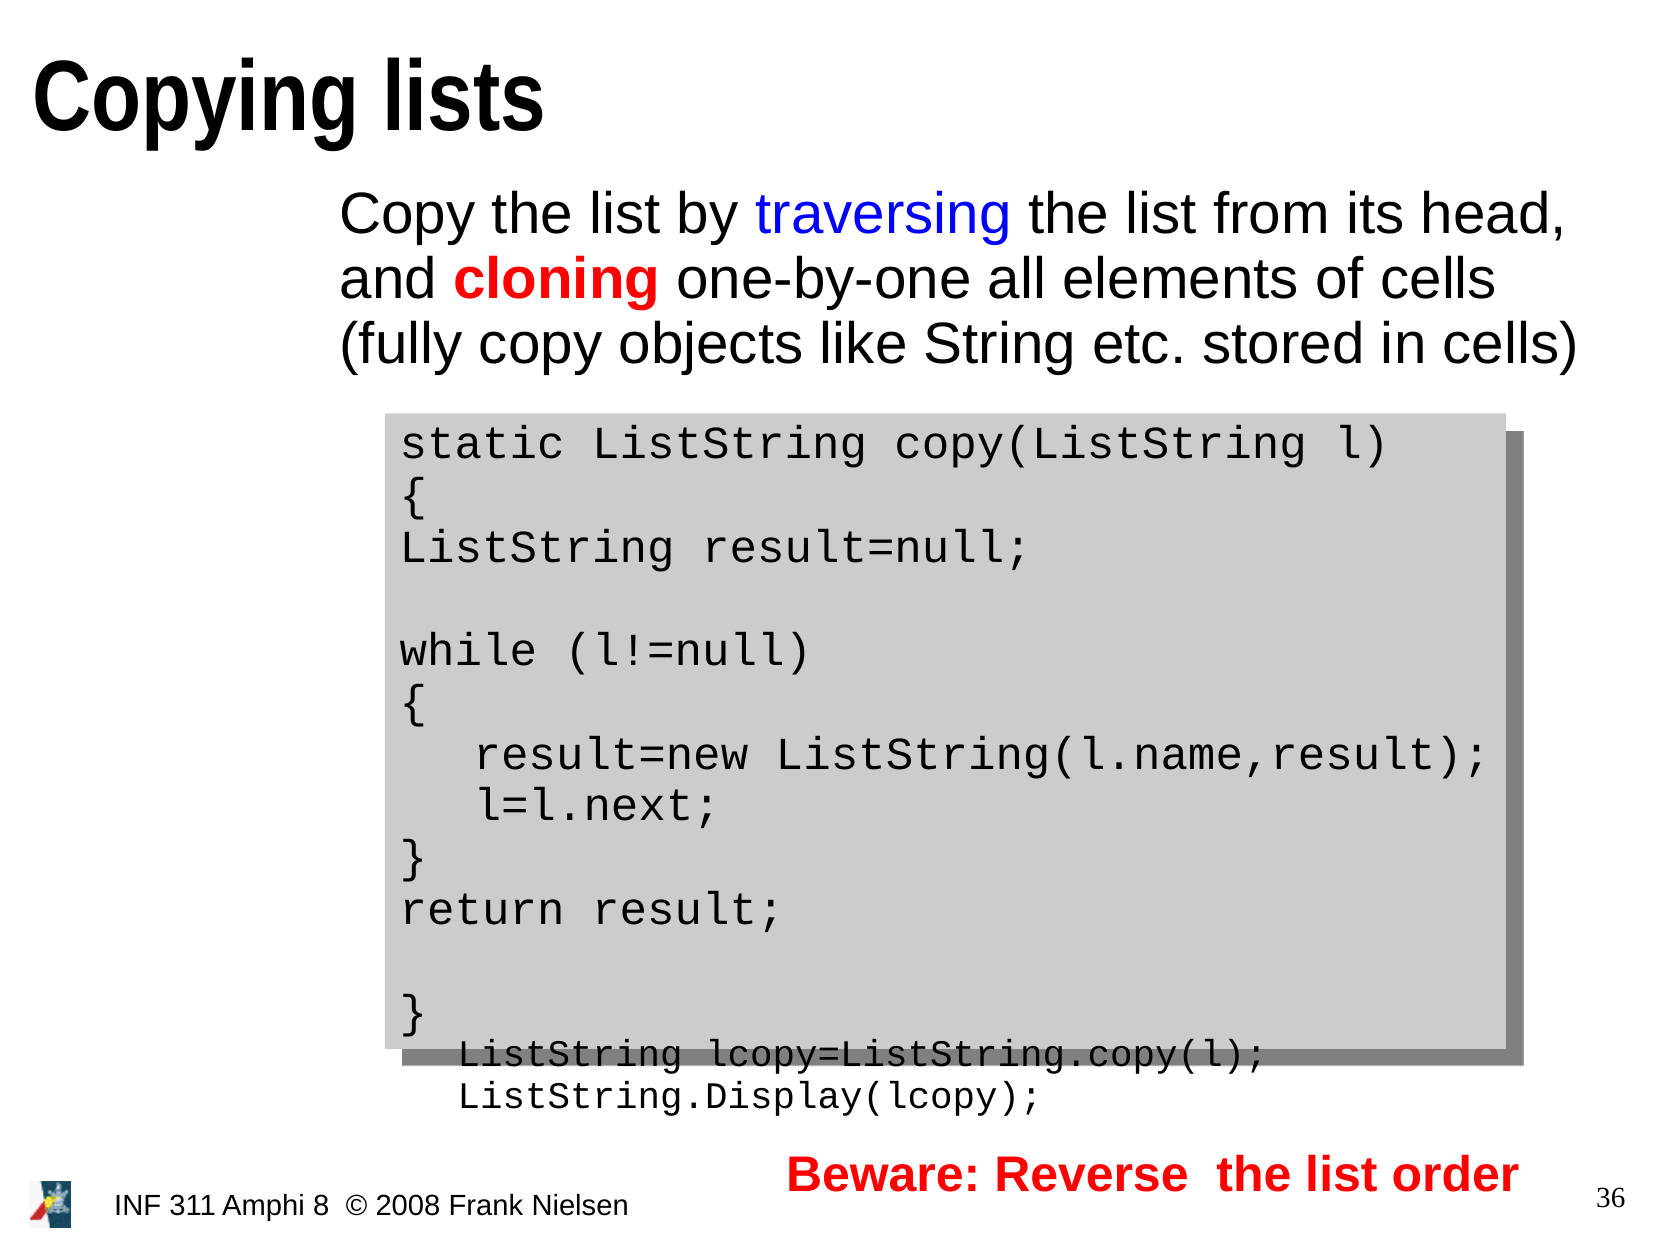

Copying lists
Copy the list by traversing the list from its head,
and cloning one-by-one all elements of cells
(fully copy objects like String etc. stored in cells)
static ListString copy(ListString l)
{
ListString result=null;
while (l!=null)
{
	result=new ListString(l.name,result);
	l=l.next;
}
return result;
}
ListString lcopy=ListString.copy(l);
ListString.Display(lcopy);
Beware: Reverse the list order